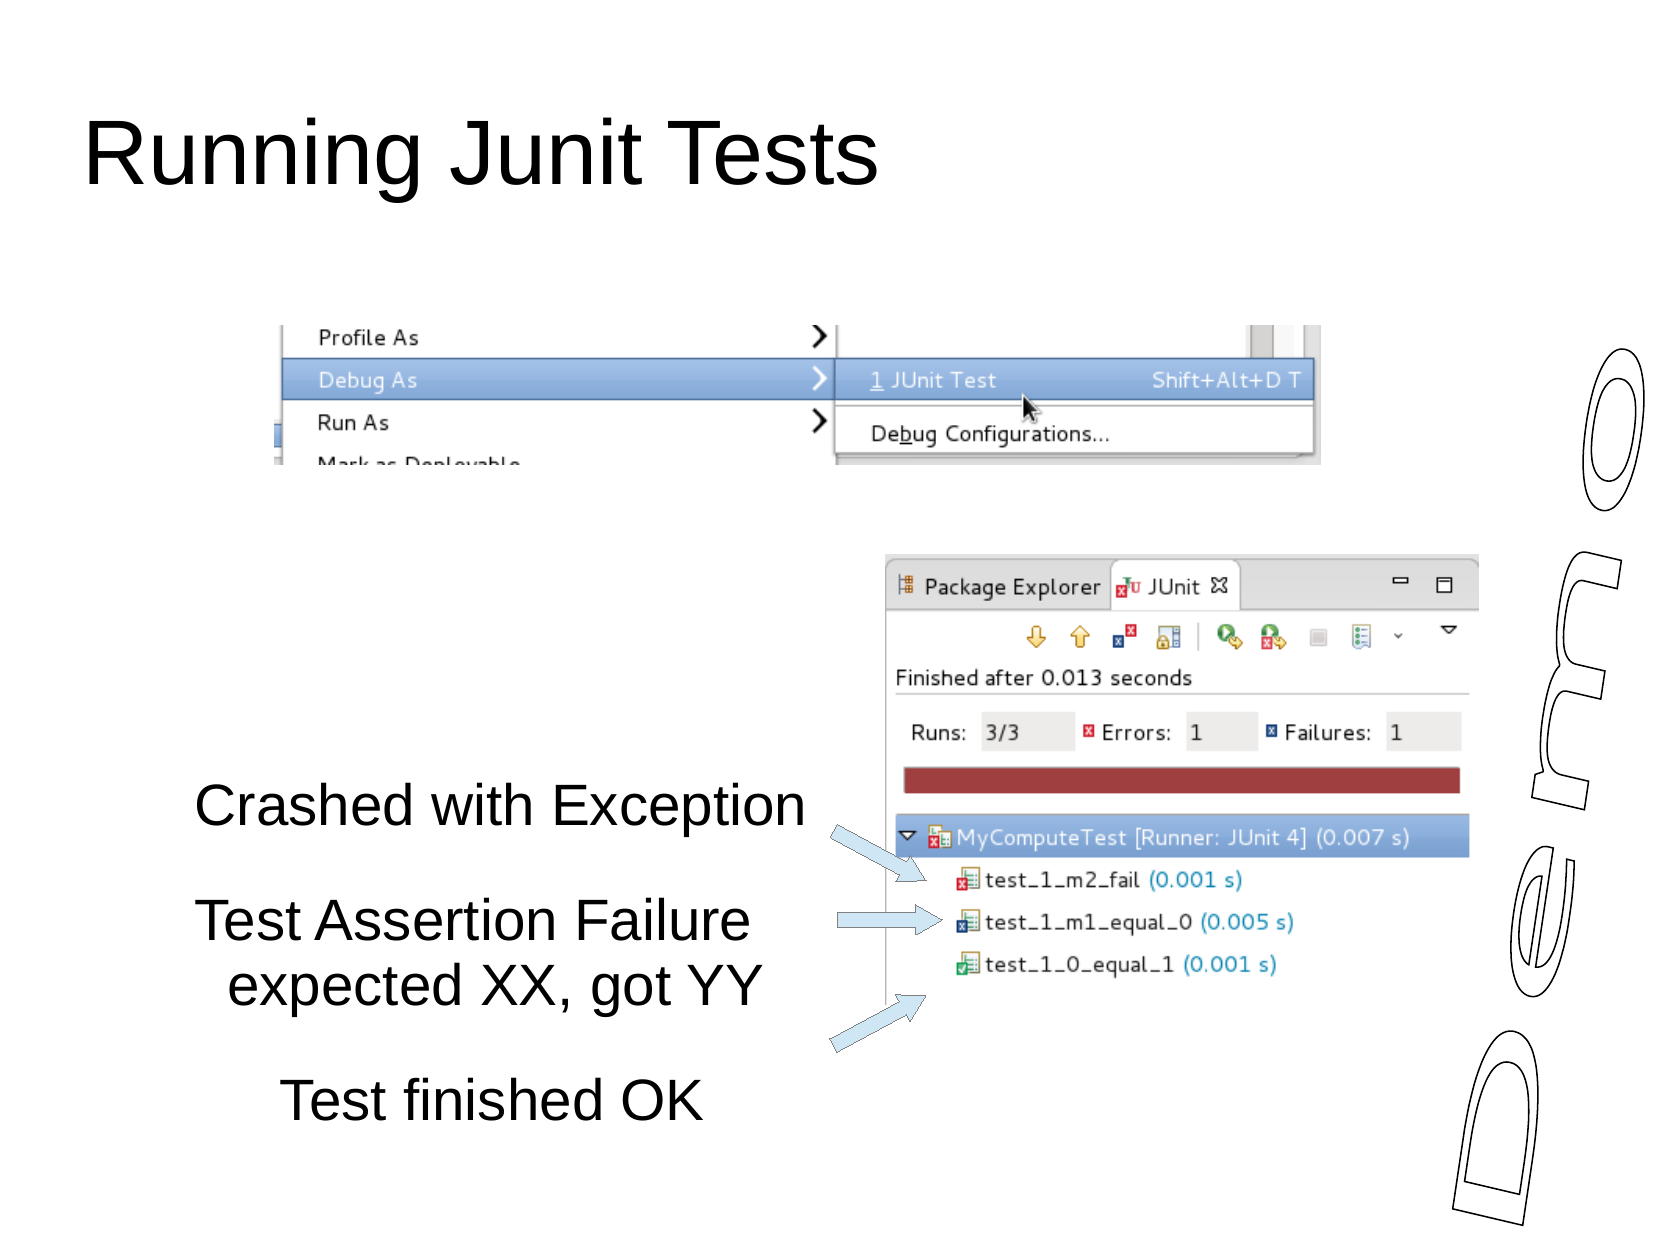

# Running Junit Tests
Demo
Crashed with Exception
Test Assertion Failure
 expected XX, got YY
Test finished OK